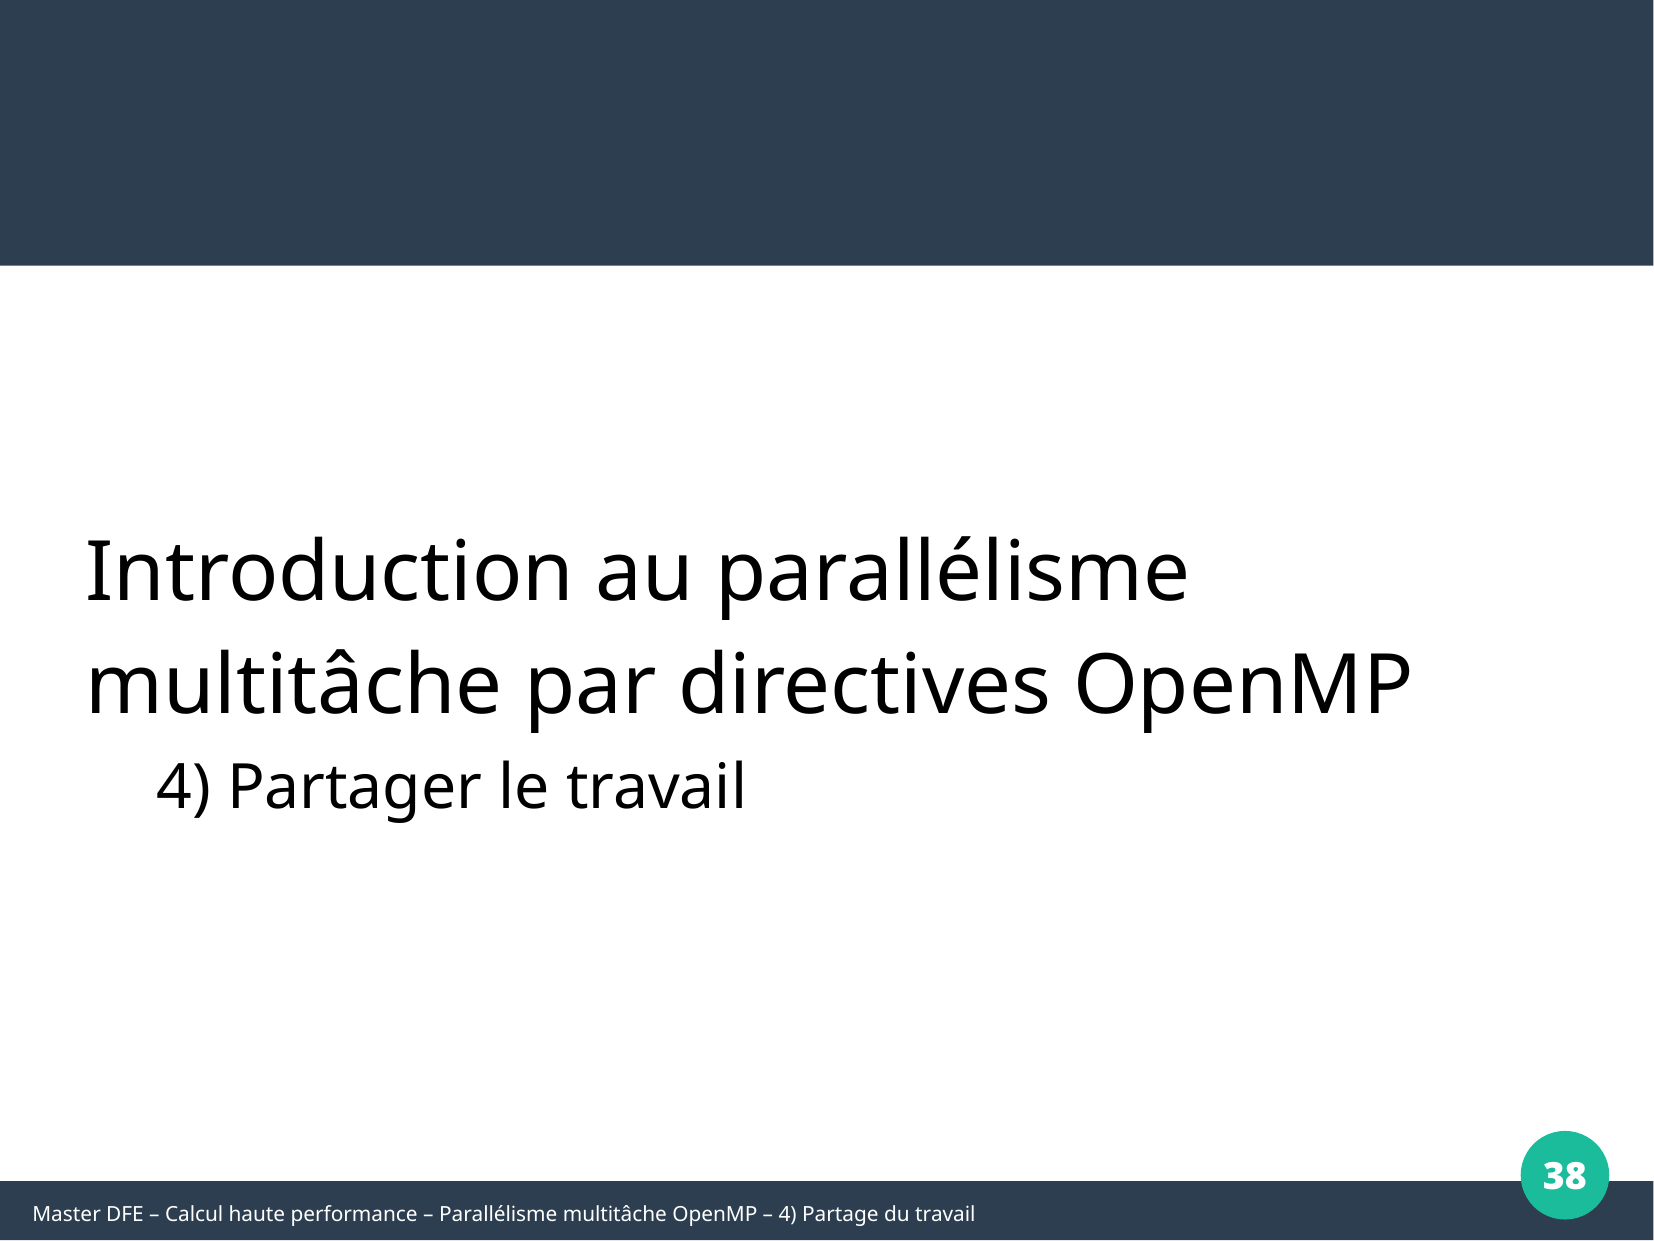

Introduction au parallélisme multitâche par directives OpenMP
4) Partager le travail
38
Master DFE – Calcul haute performance – Parallélisme multitâche OpenMP – 4) Partage du travail